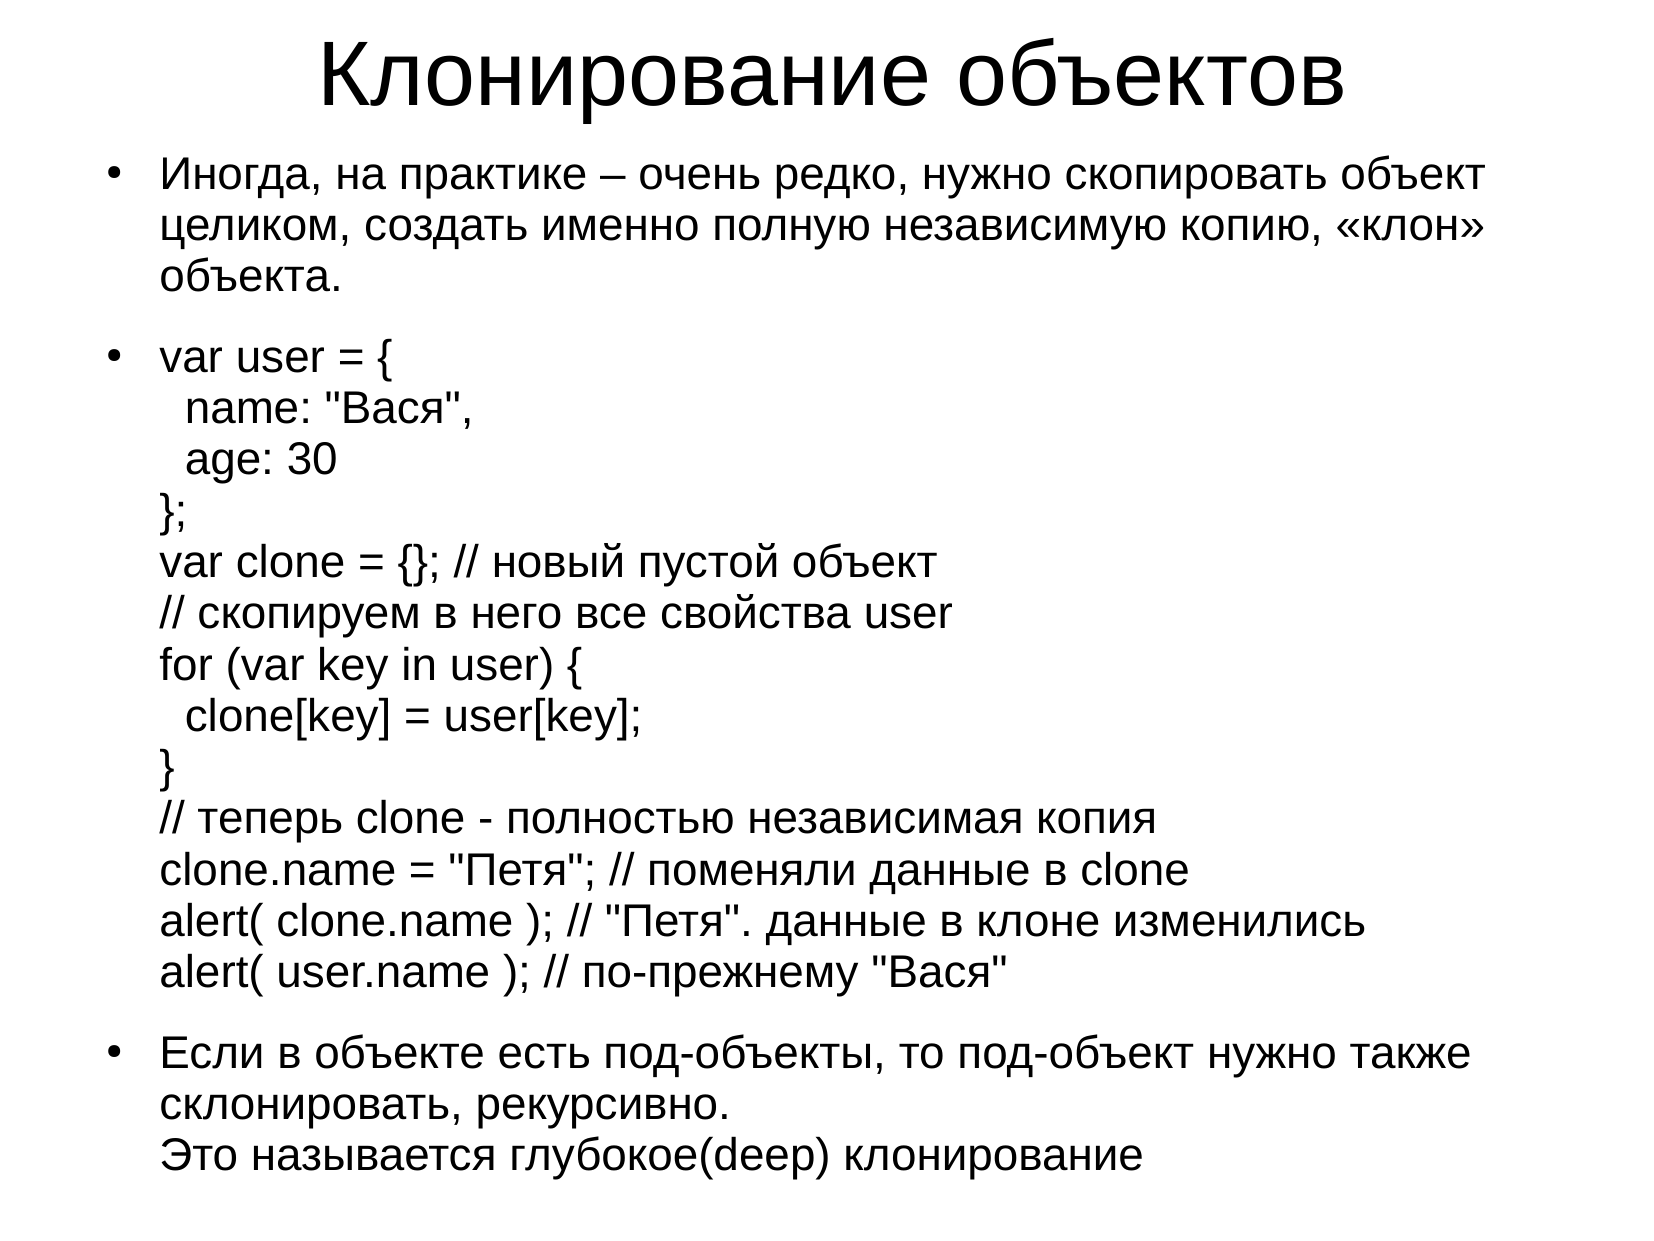

# Клонирование объектов
Иногда, на практике – очень редко, нужно скопировать объект целиком, создать именно полную независимую копию, «клон» объекта.
var user = {
 name: "Вася",
 age: 30
};
var clone = {}; // новый пустой объект
// скопируем в него все свойства user
for (var key in user) {
 clone[key] = user[key];
}
// теперь clone - полностью независимая копия
clone.name = "Петя"; // поменяли данные в clone
alert( clone.name ); // "Петя". данные в клоне изменились
alert( user.name ); // по-прежнему "Вася"
Если в объекте есть под-объекты, то под-объект нужно также склонировать, рекурсивно.
Это называется глубокое(deep) клонирование